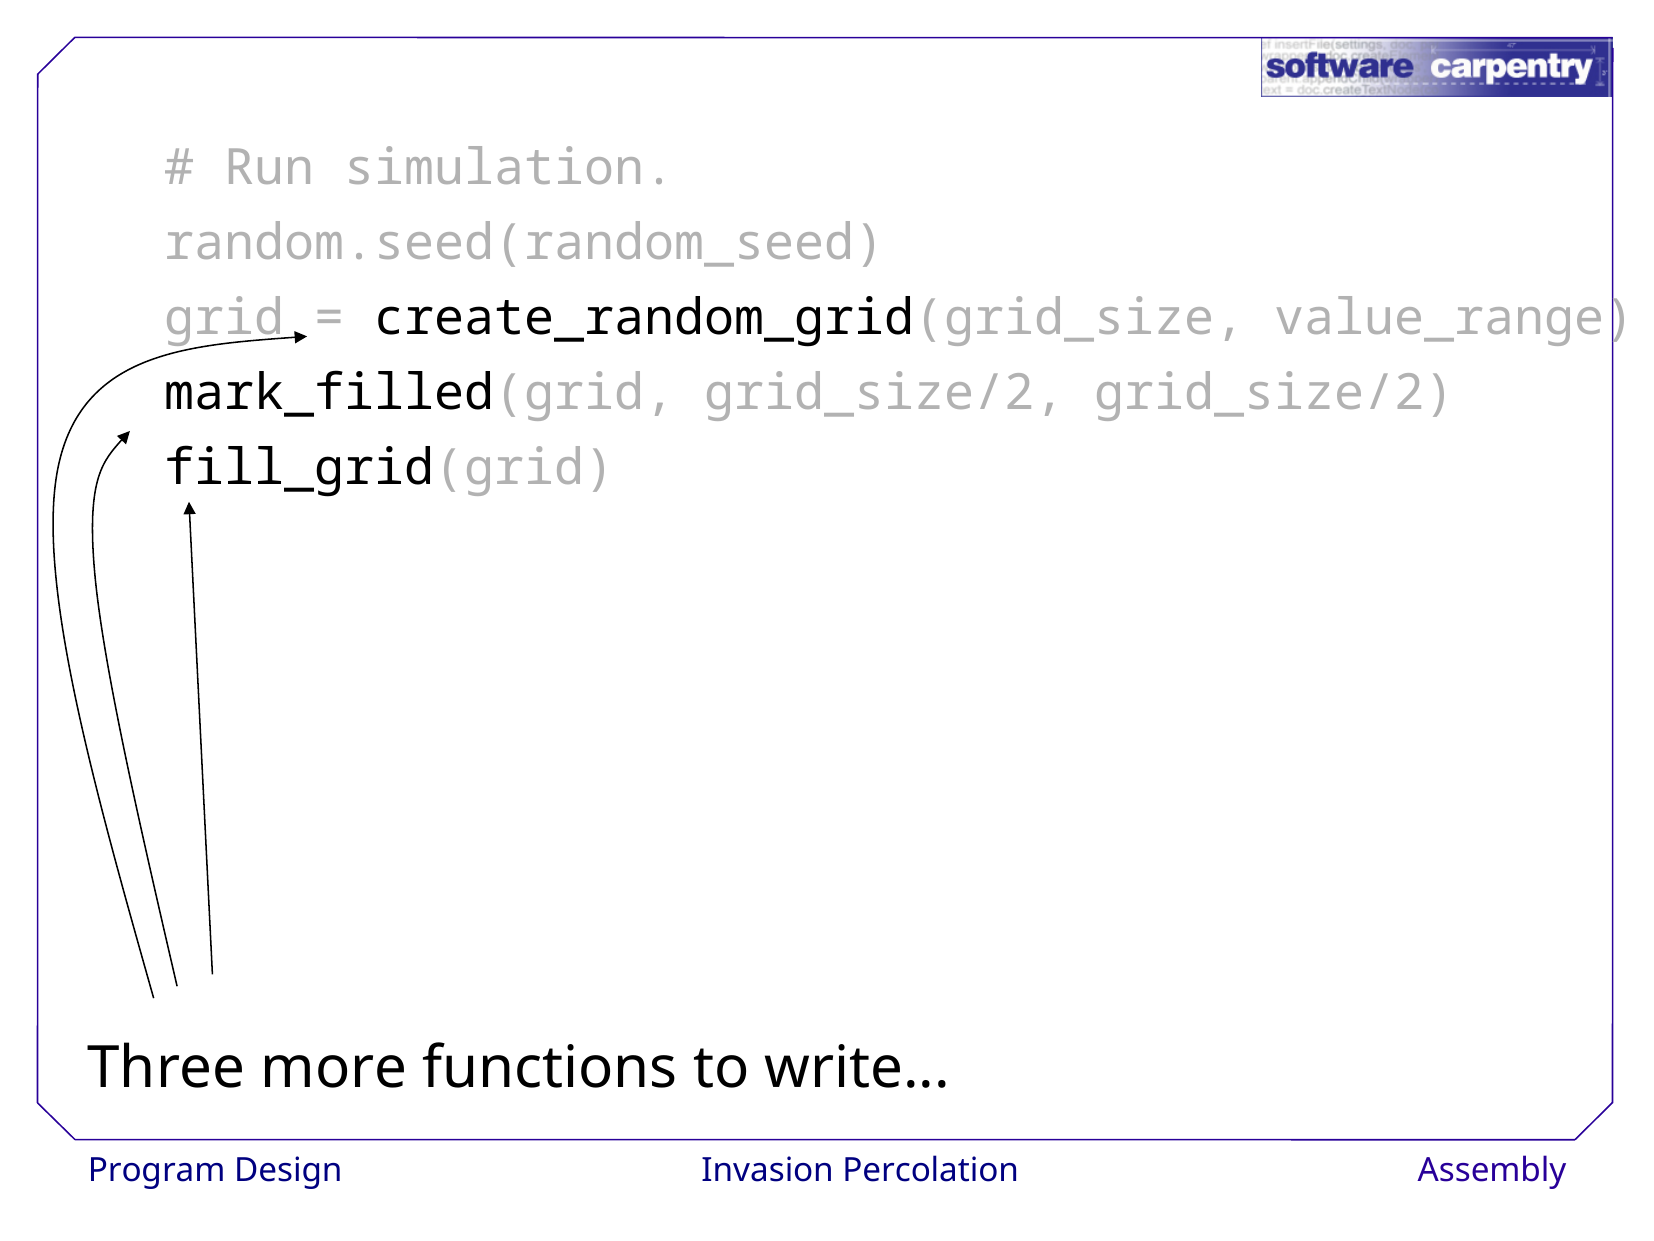

# Run simulation.
 random.seed(random_seed)
 grid = create_random_grid(grid_size, value_range)
 mark_filled(grid, grid_size/2, grid_size/2)
 fill_grid(grid)
Three more functions to write...